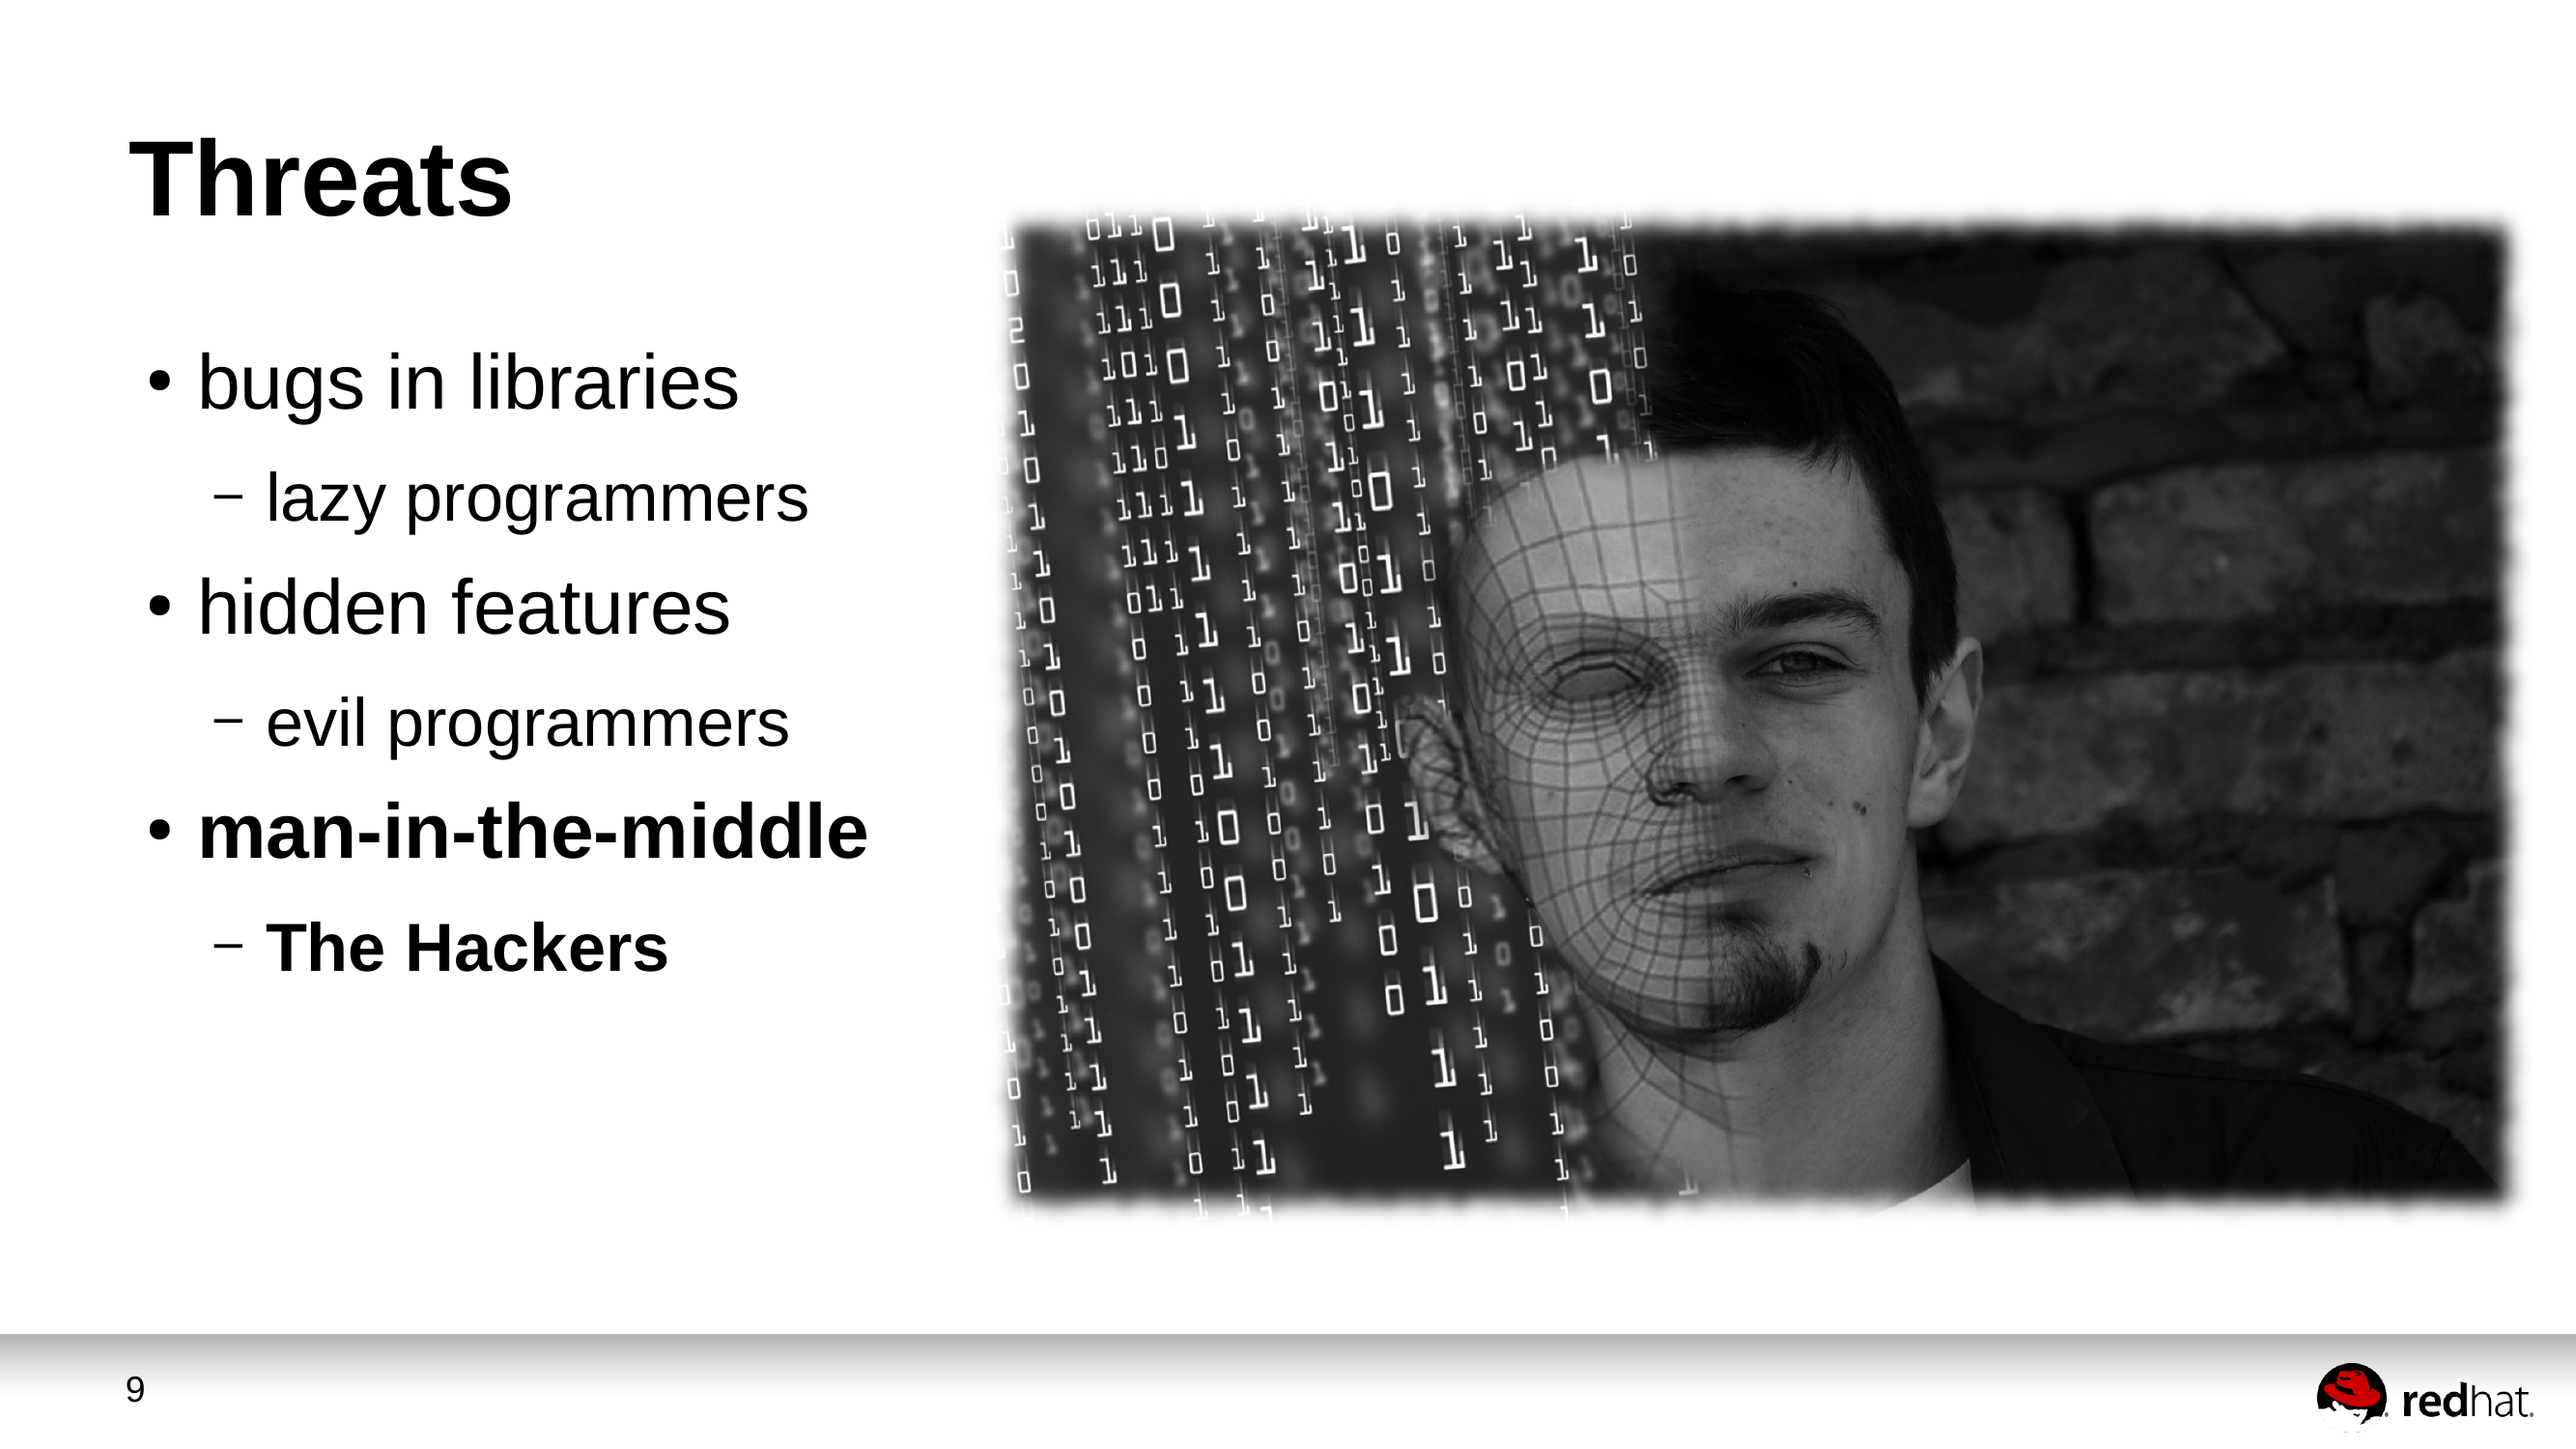

# Threats
bugs in libraries
lazy programmers
hidden features
evil programmers
man-in-the-middle
The Hackers
9